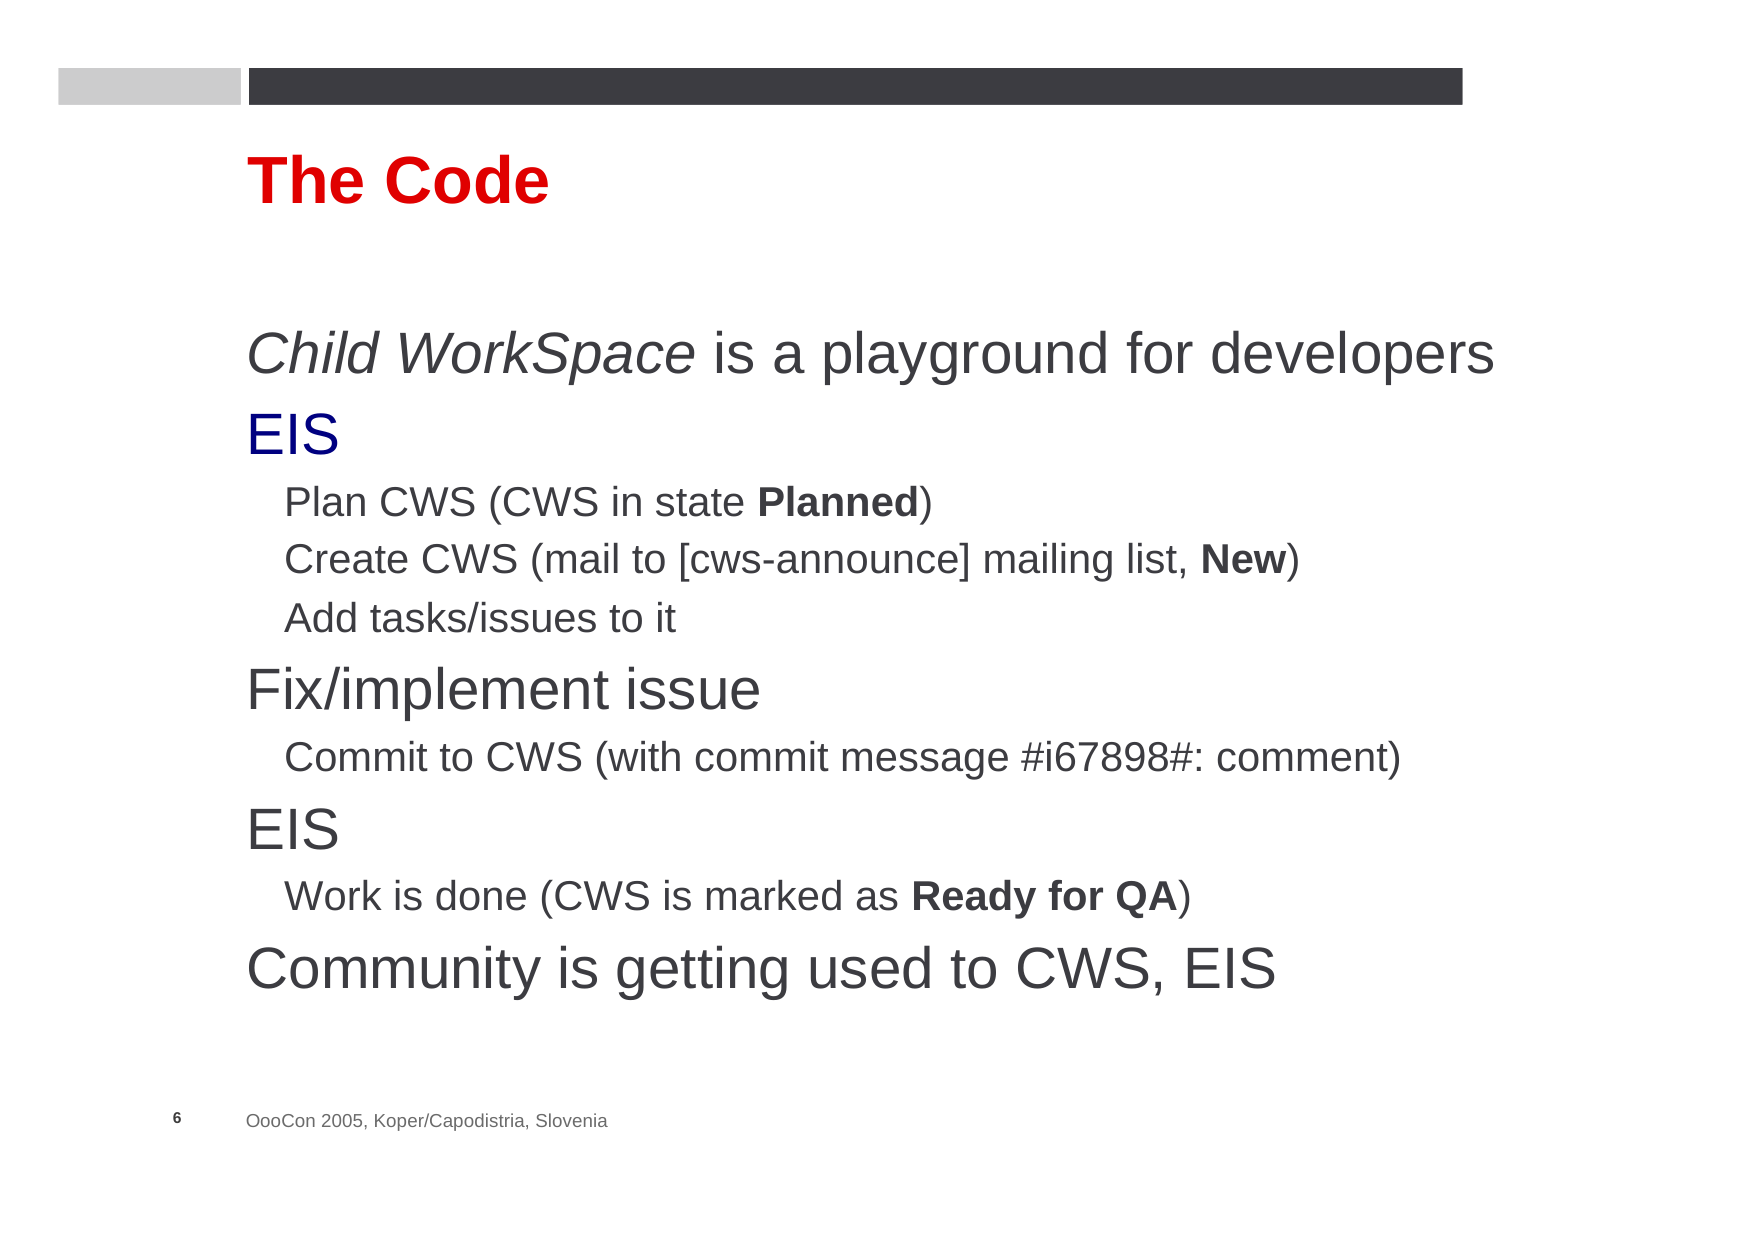

# The Code
Child WorkSpace is a playground for developers
EIS
Plan CWS (CWS in state Planned)
Create CWS (mail to [cws-announce] mailing list, New)
Add tasks/issues to it
Fix/implement issue
Commit to CWS (with commit message #i67898#: comment)
EIS
Work is done (CWS is marked as Ready for QA)
Community is getting used to CWS, EIS